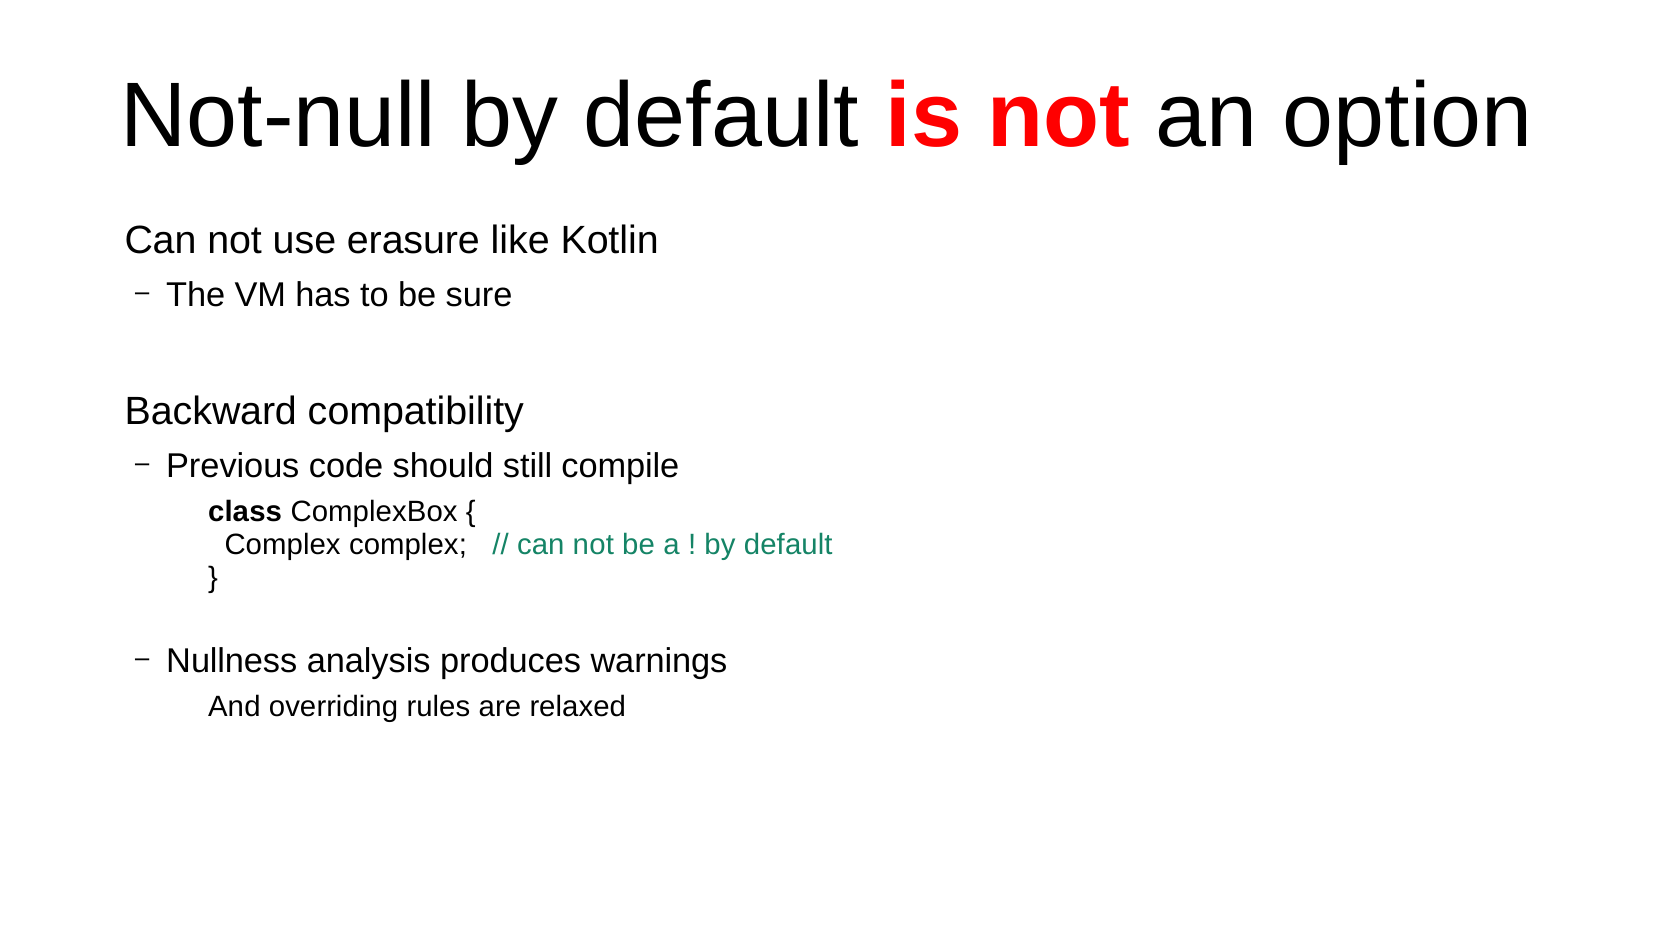

# Not-null by default is not an option
Can not use erasure like Kotlin
The VM has to be sure
Backward compatibility
Previous code should still compile
class ComplexBox {
 Complex complex; // can not be a ! by default
}
Nullness analysis produces warnings
And overriding rules are relaxed